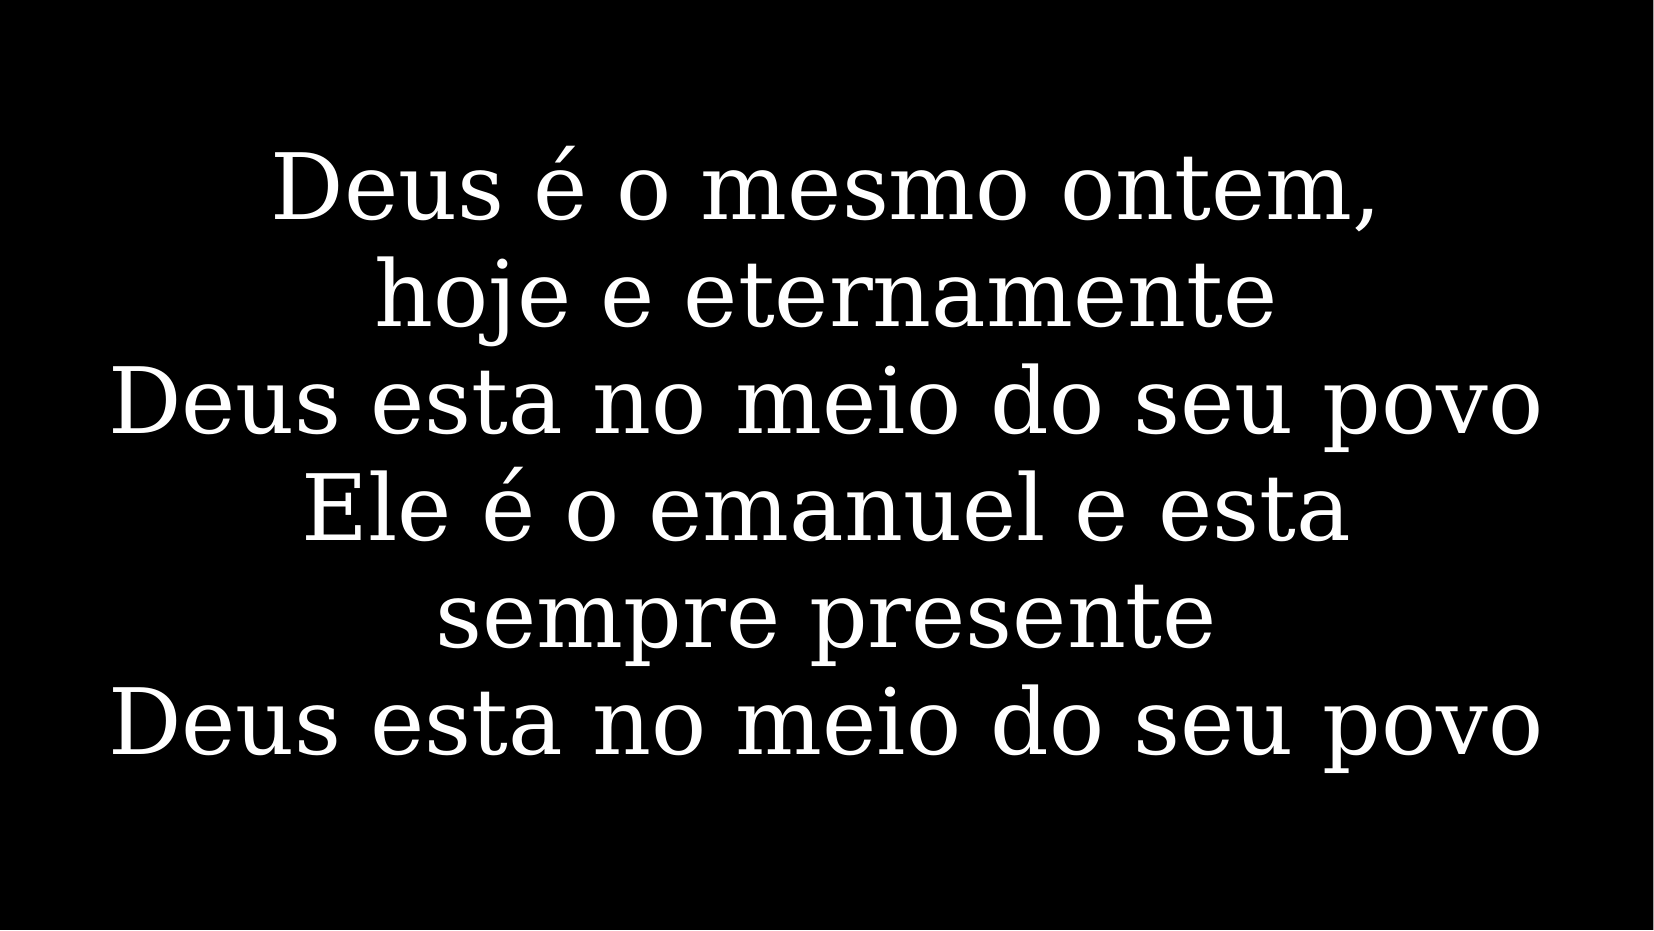

# Deus é o mesmo ontem,
hoje e eternamente
Deus esta no meio do seu povo
Ele é o emanuel e esta
sempre presente
Deus esta no meio do seu povo